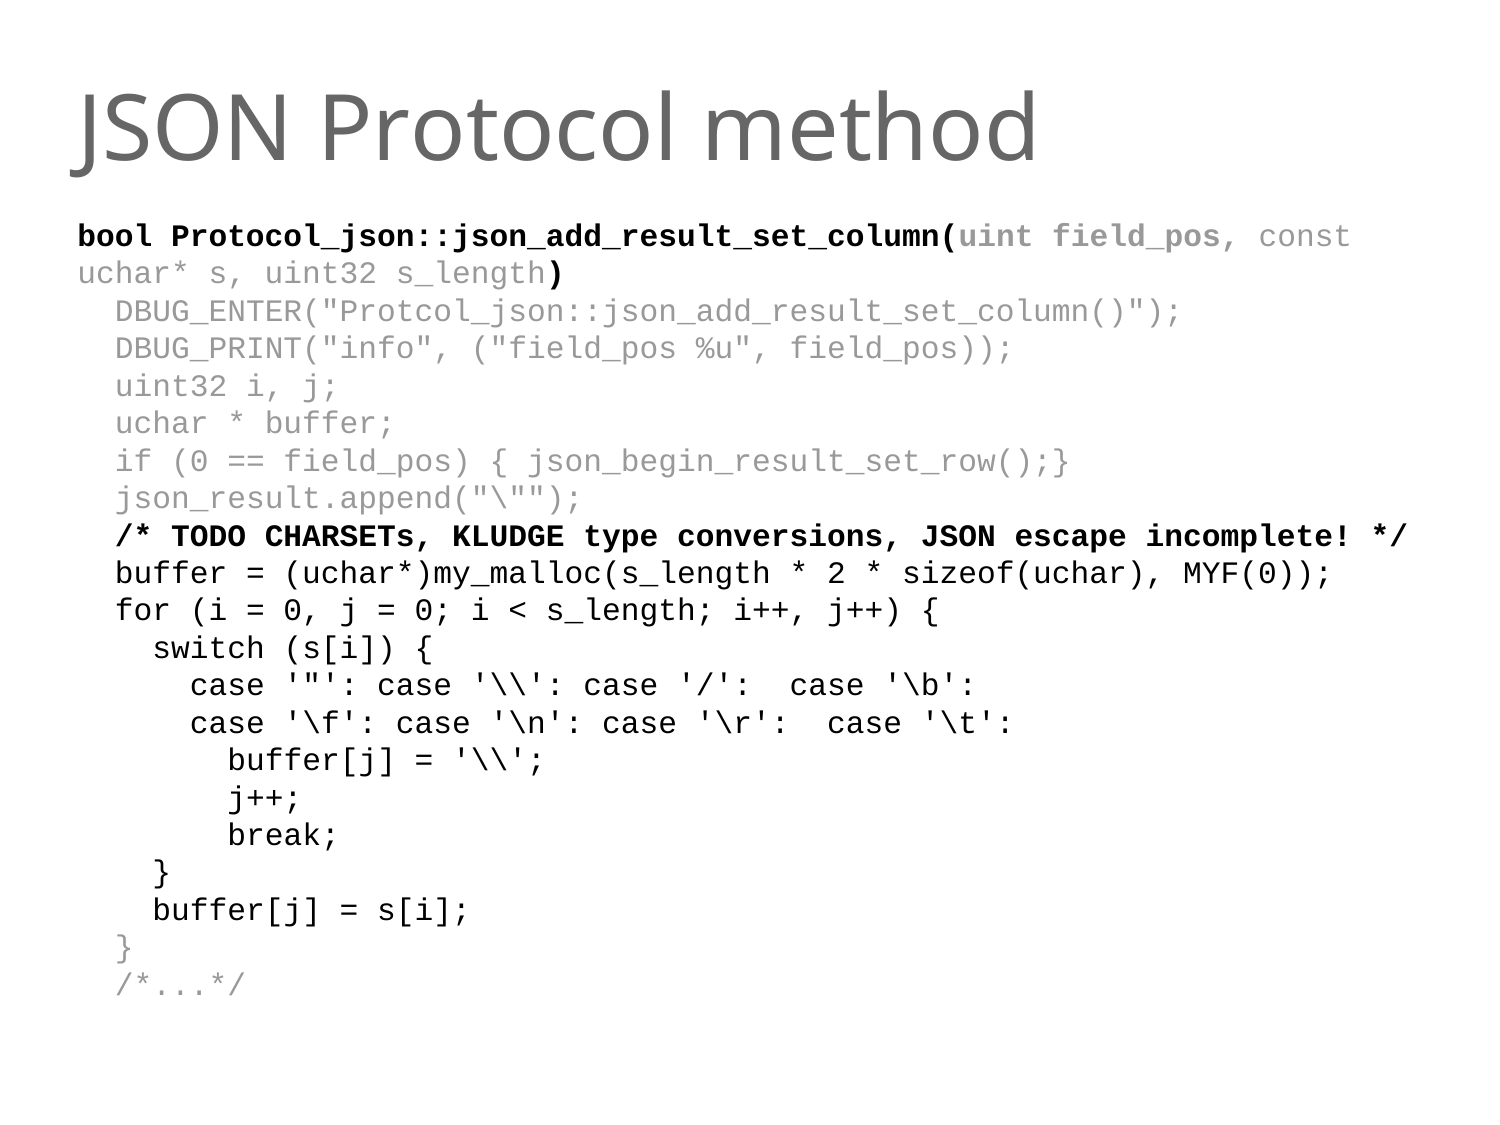

# JSON Protocol method
bool Protocol_json::json_add_result_set_column(uint field_pos, const uchar* s, uint32 s_length)
 DBUG_ENTER("Protcol_json::json_add_result_set_column()");
 DBUG_PRINT("info", ("field_pos %u", field_pos));
 uint32 i, j;
 uchar * buffer;
 if (0 == field_pos) { json_begin_result_set_row();}
 json_result.append("\"");
 /* TODO CHARSETs, KLUDGE type conversions, JSON escape incomplete! */
 buffer = (uchar*)my_malloc(s_length * 2 * sizeof(uchar), MYF(0));
 for (i = 0, j = 0; i < s_length; i++, j++) {
 switch (s[i]) {
 case '"': case '\\': case '/': case '\b':
 case '\f': case '\n': case '\r': case '\t':
 buffer[j] = '\\';
 j++;
 break;
 }
 buffer[j] = s[i];
 }
 /*...*/